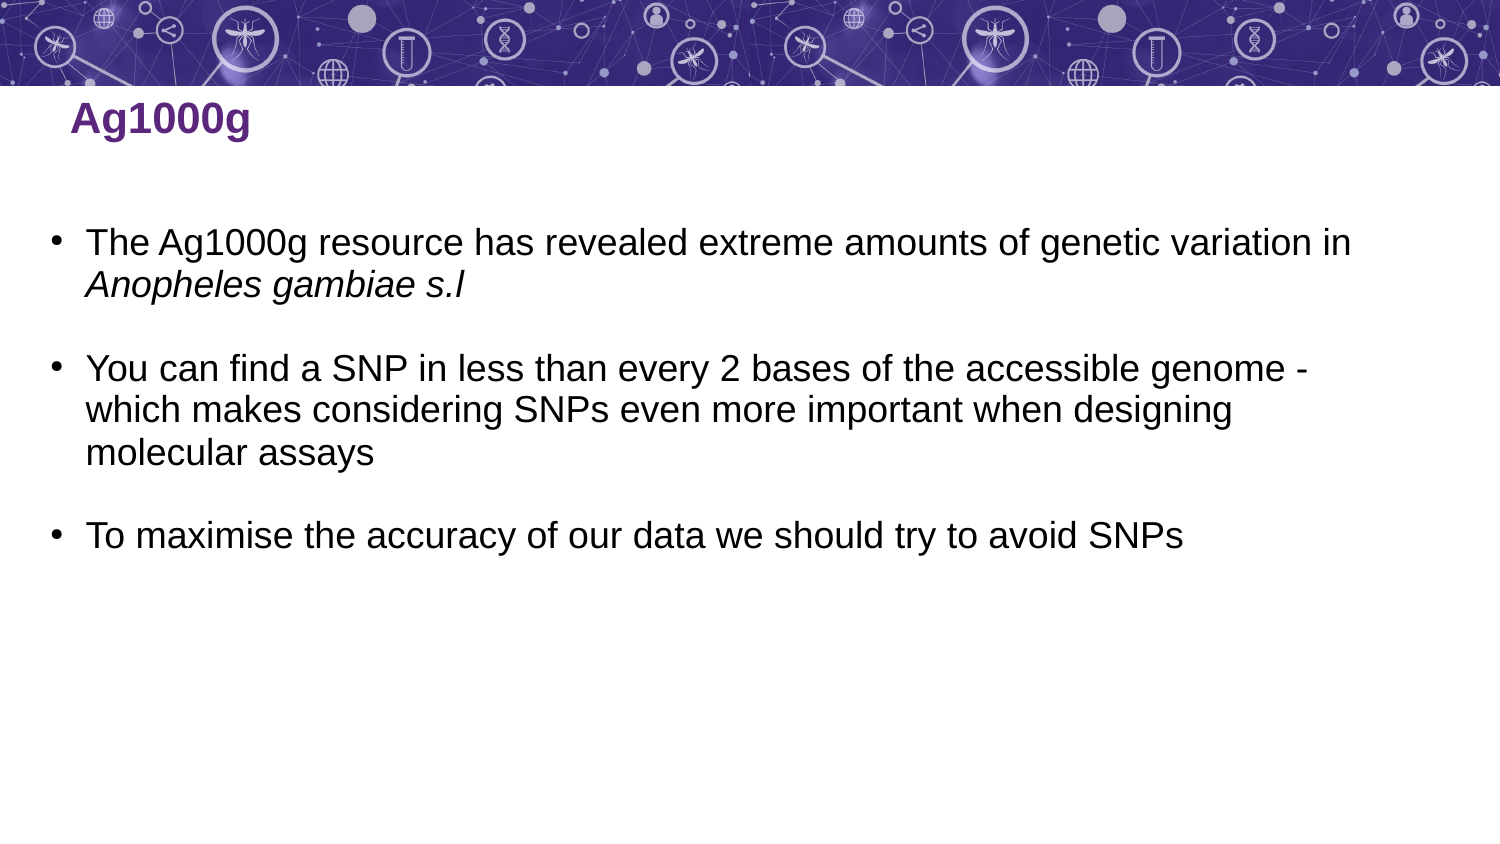

# Ag1000g
The Ag1000g resource has revealed extreme amounts of genetic variation in Anopheles gambiae s.l
You can find a SNP in less than every 2 bases of the accessible genome - which makes considering SNPs even more important when designing molecular assays
To maximise the accuracy of our data we should try to avoid SNPs